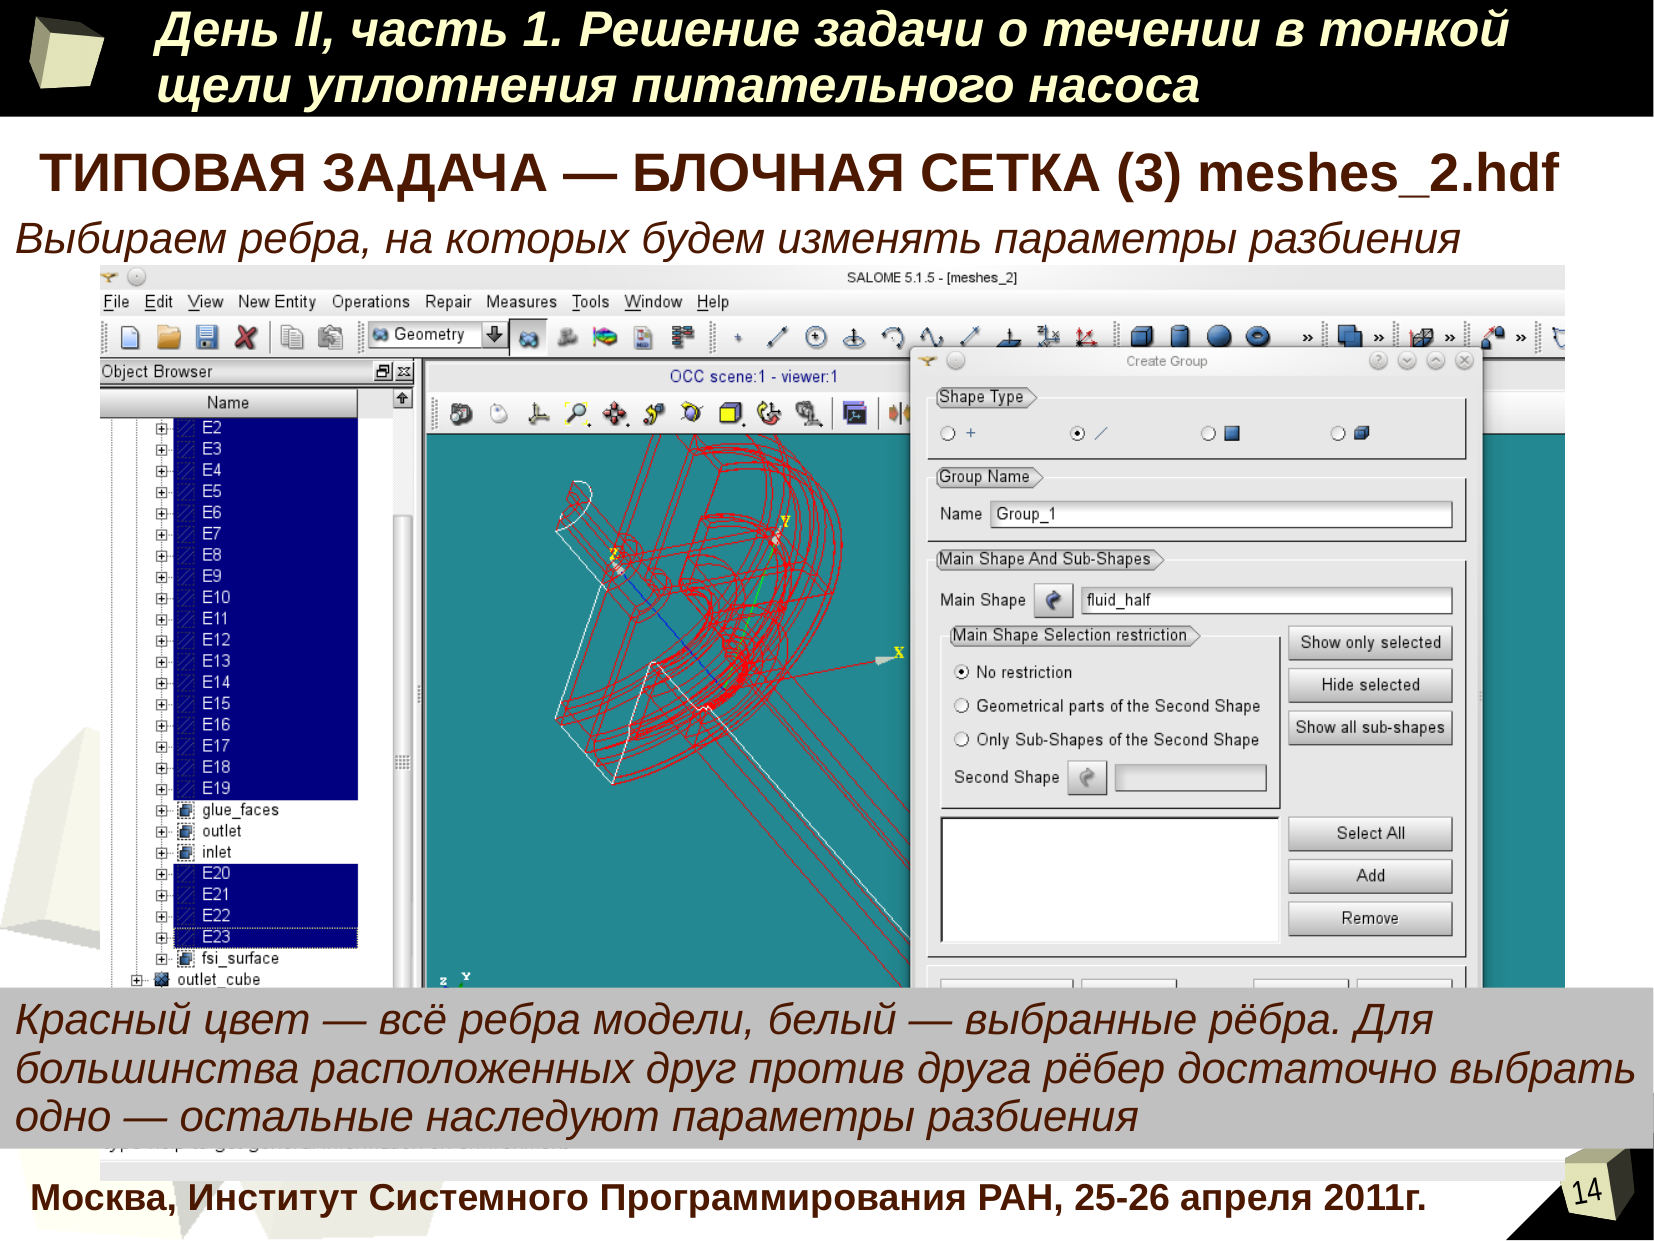

ТИПОВАЯ ЗАДАЧА — БЛОЧНАЯ СЕТКА (3) meshes_2.hdf
Выбираем ребра, на которых будем изменять параметры разбиения
Красный цвет — всё ребра модели, белый — выбранные рёбра. Для большинства расположенных друг против друга рёбер достаточно выбрать одно — остальные наследуют параметры разбиения